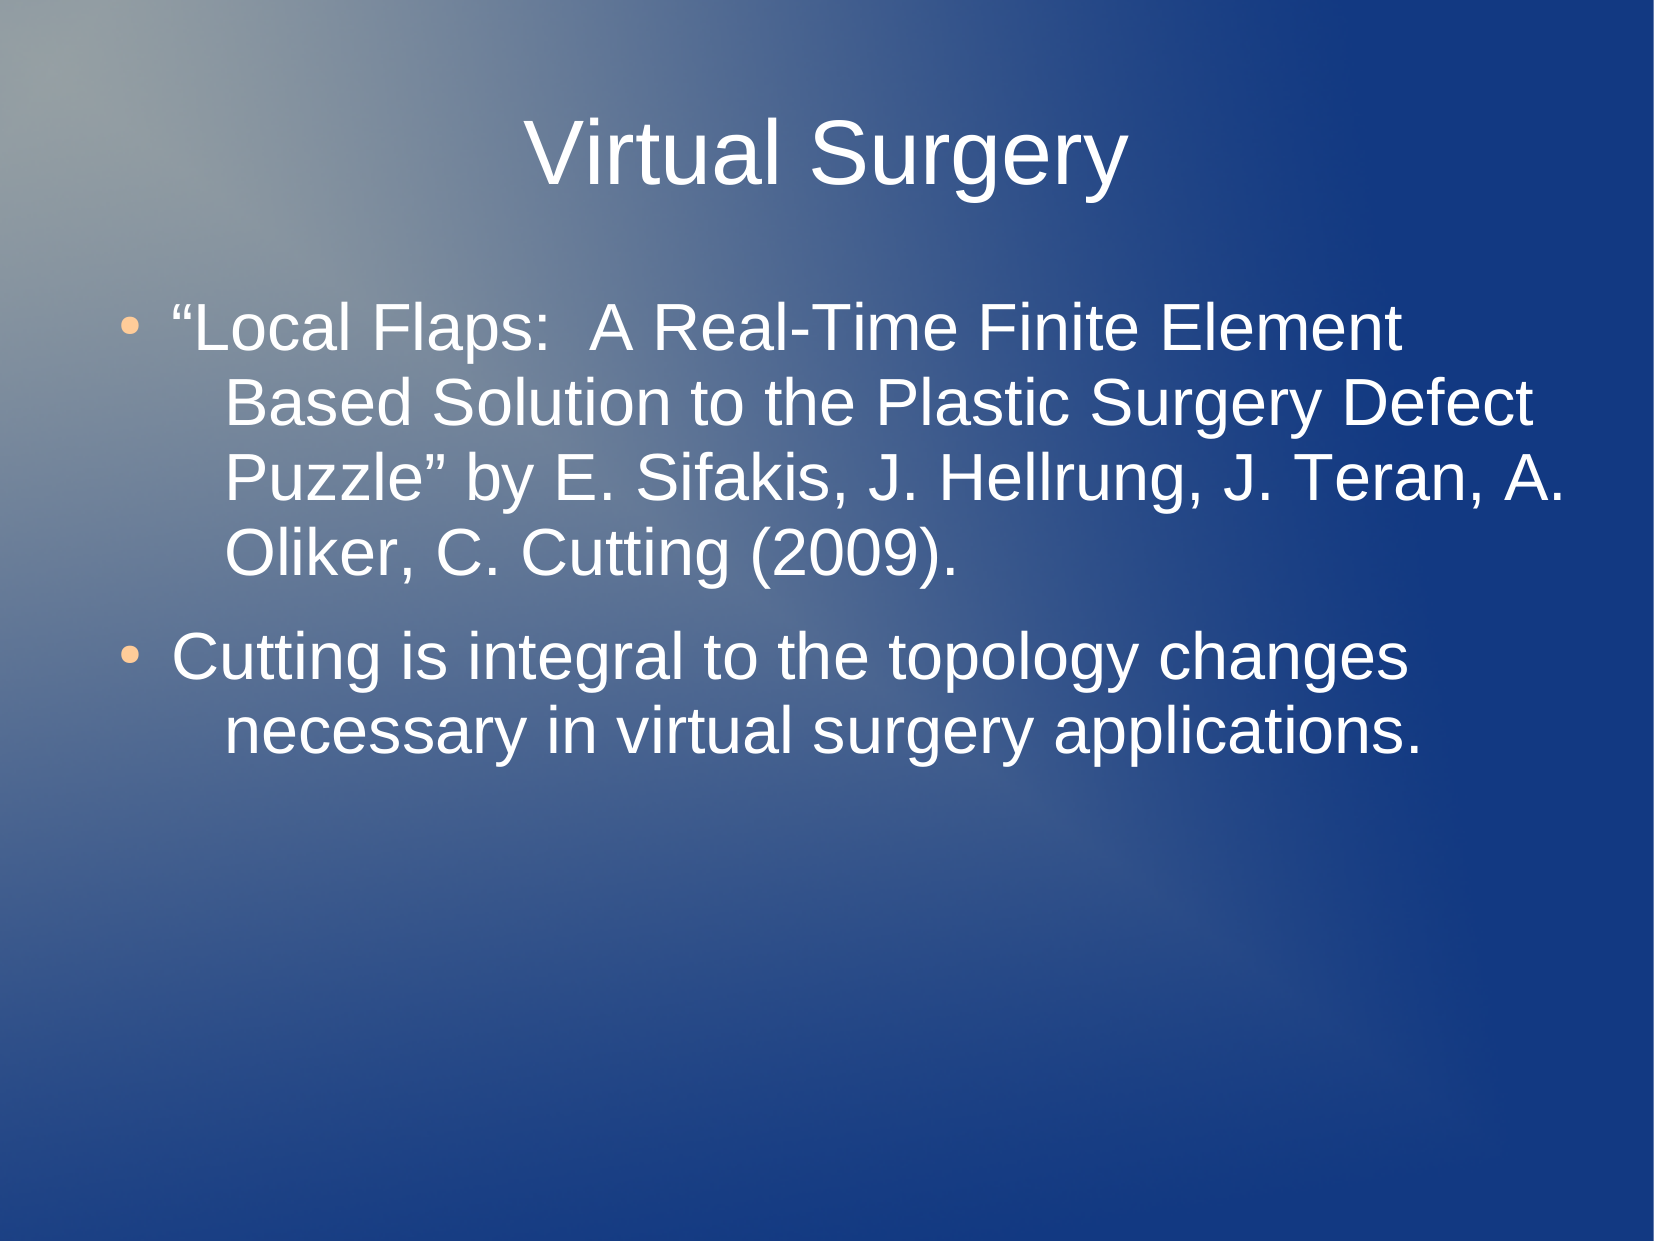

# Virtual Surgery
“Local Flaps: A Real-Time Finite Element Based Solution to the Plastic Surgery Defect Puzzle” by E. Sifakis, J. Hellrung, J. Teran, A. Oliker, C. Cutting (2009).
Cutting is integral to the topology changes necessary in virtual surgery applications.